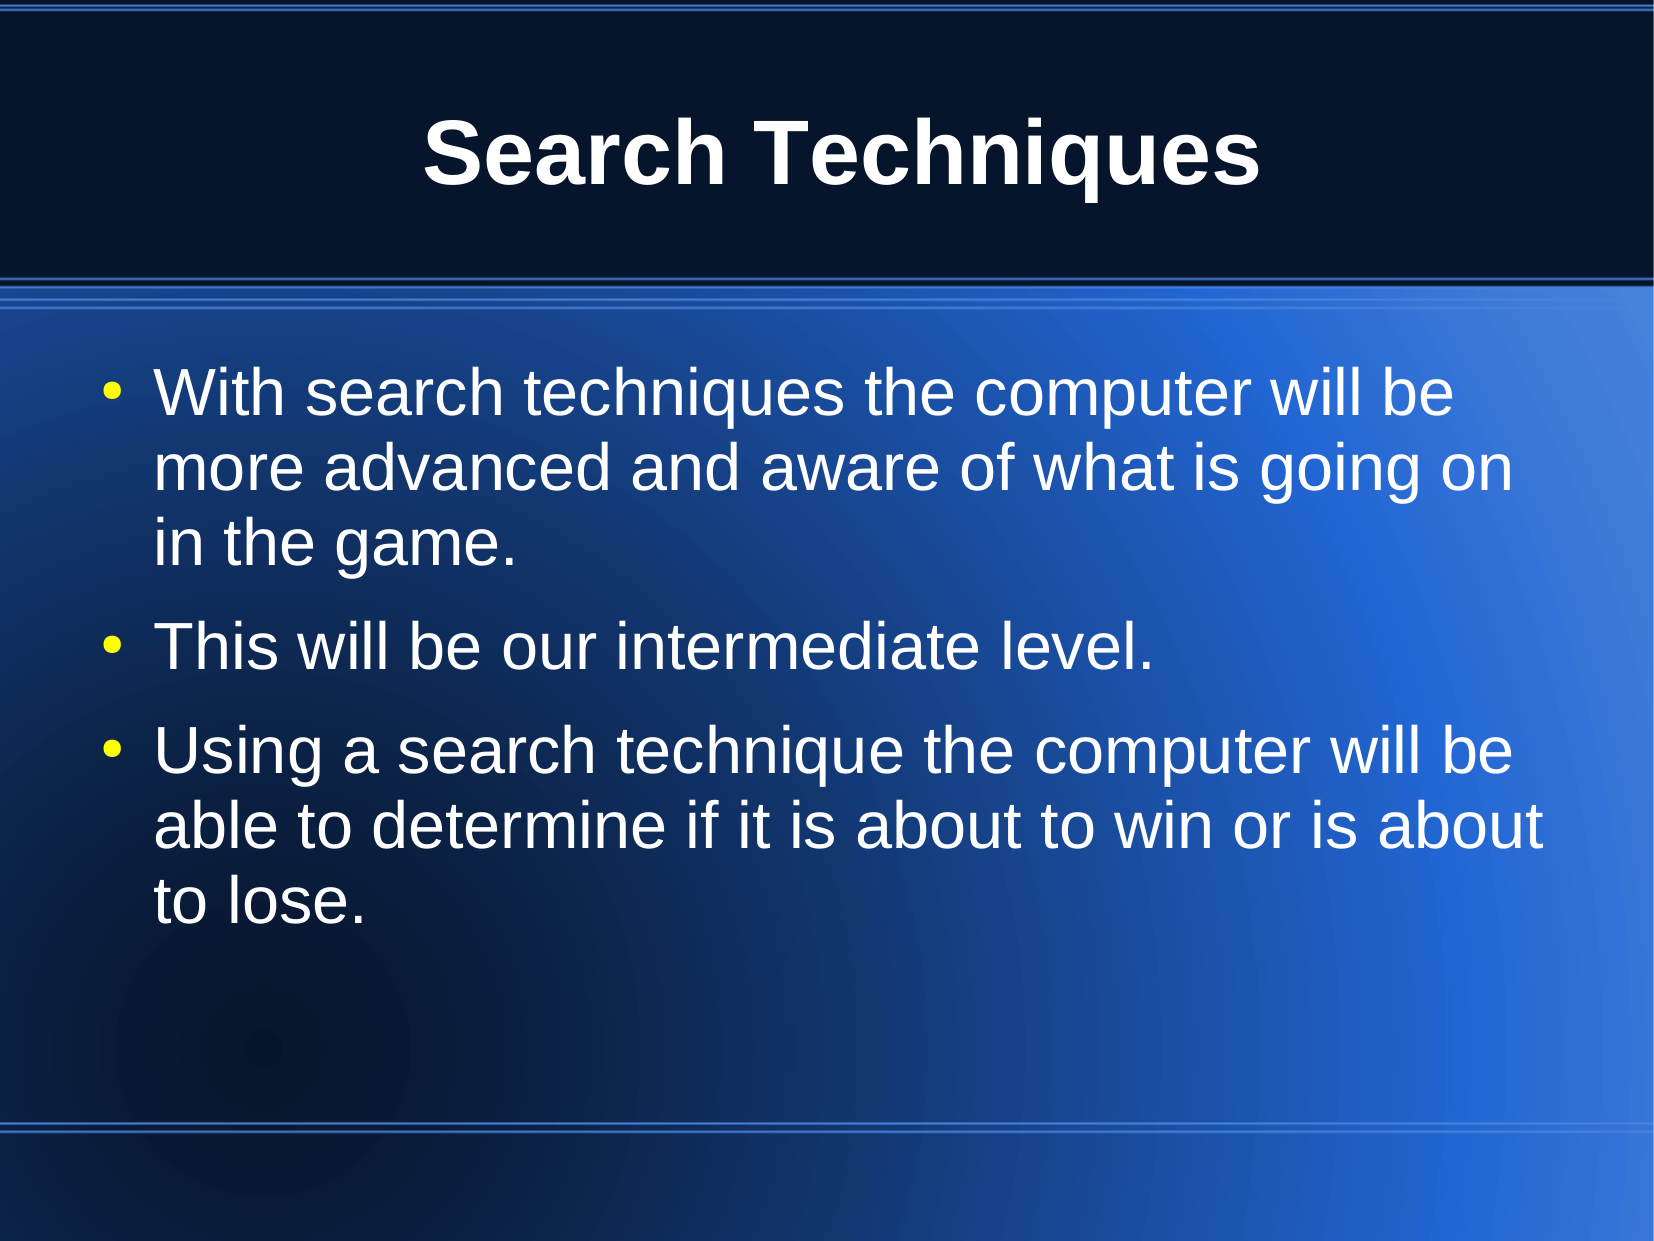

# Search Techniques
With search techniques the computer will be more advanced and aware of what is going on in the game.
This will be our intermediate level.
Using a search technique the computer will be able to determine if it is about to win or is about to lose.